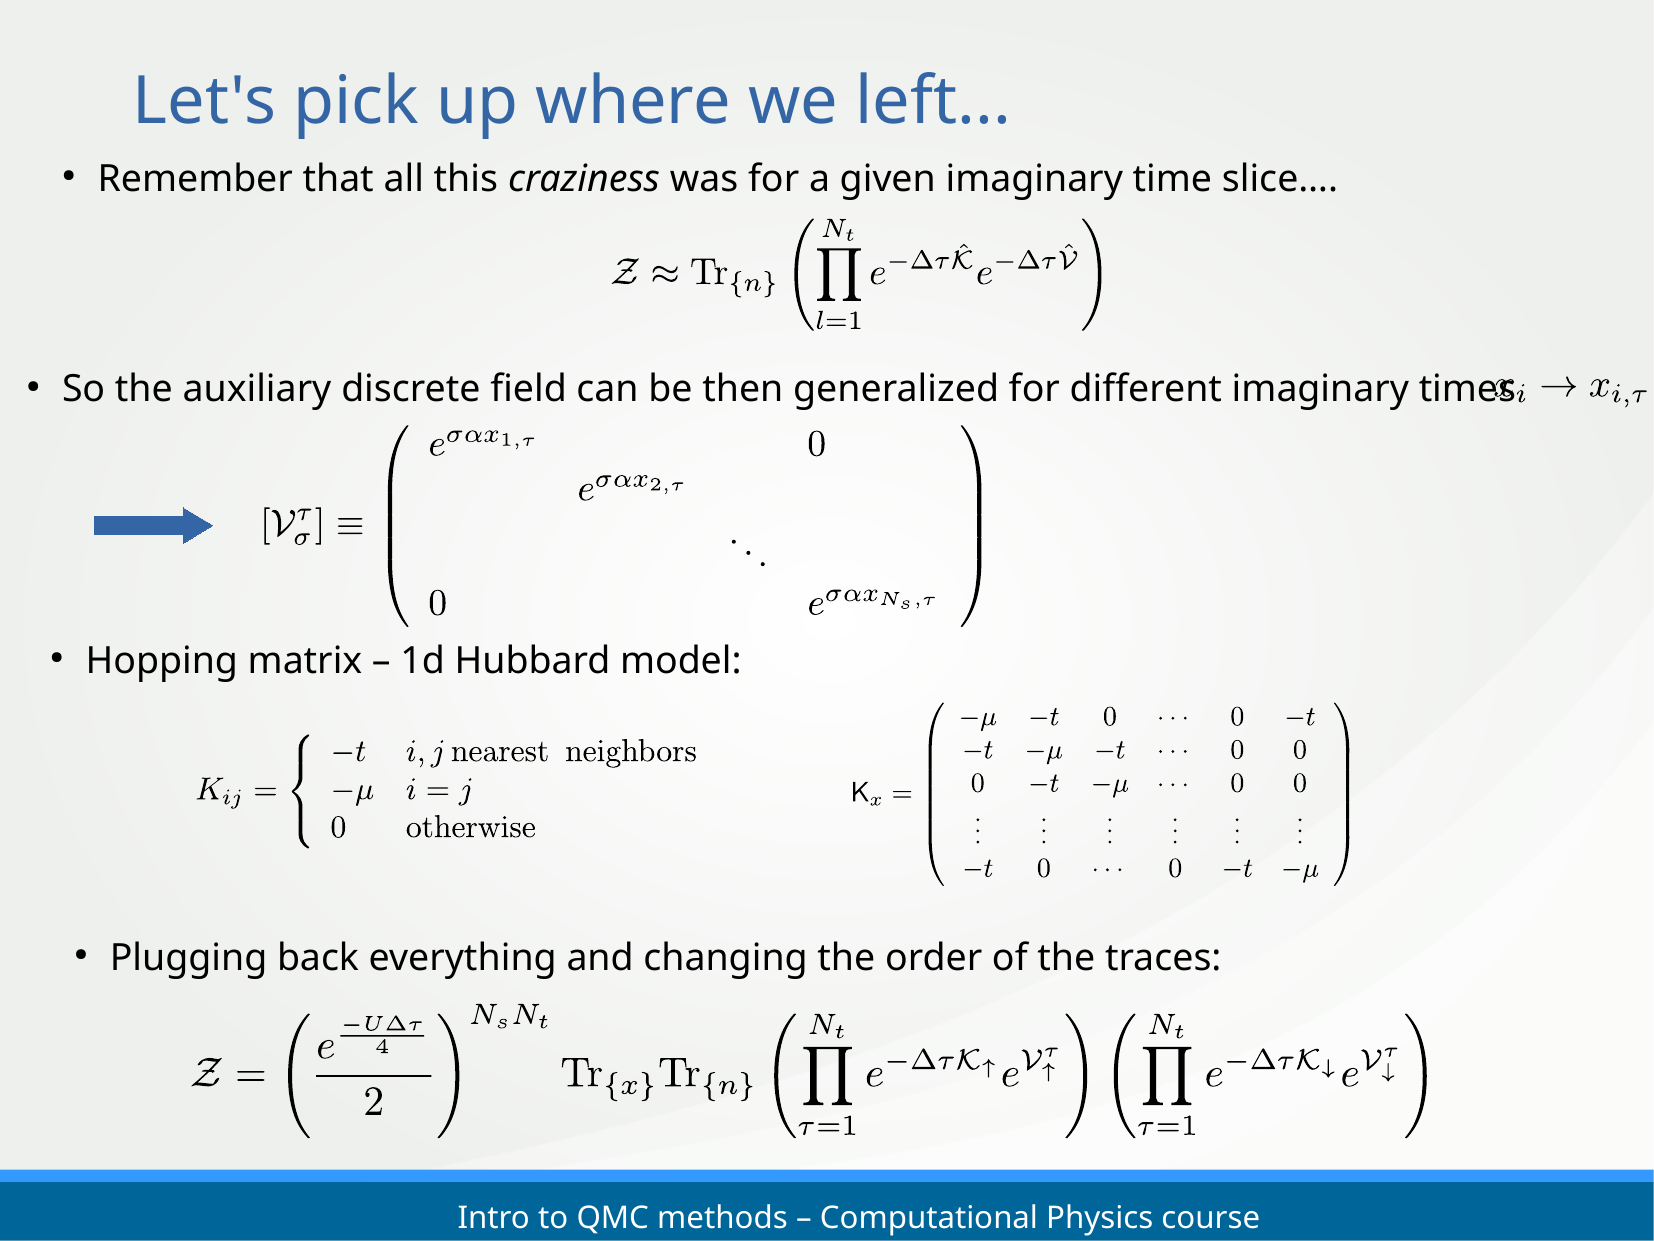

Let's pick up where we left...
Remember that all this craziness was for a given imaginary time slice….
So the auxiliary discrete field can be then generalized for different imaginary times
Hopping matrix – 1d Hubbard model:
Plugging back everything and changing the order of the traces: